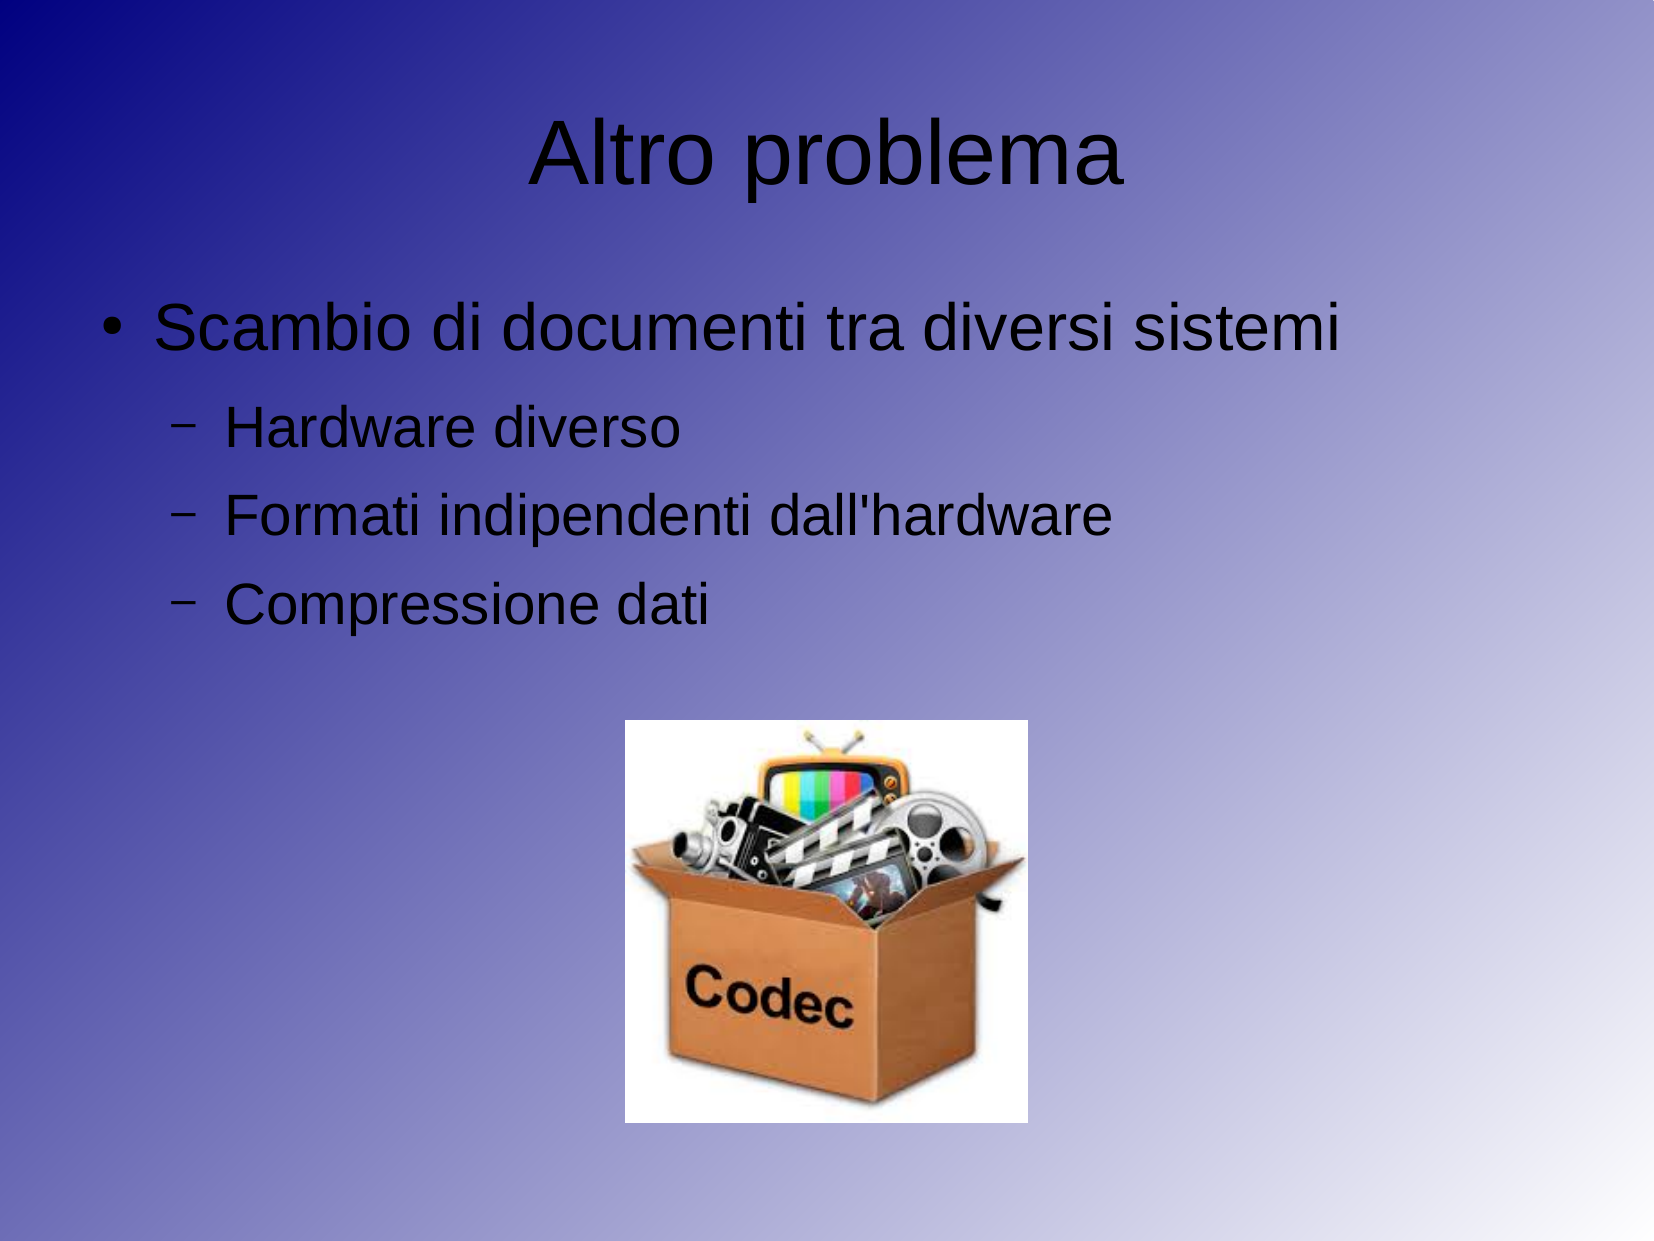

# Altro problema
Scambio di documenti tra diversi sistemi
Hardware diverso
Formati indipendenti dall'hardware
Compressione dati